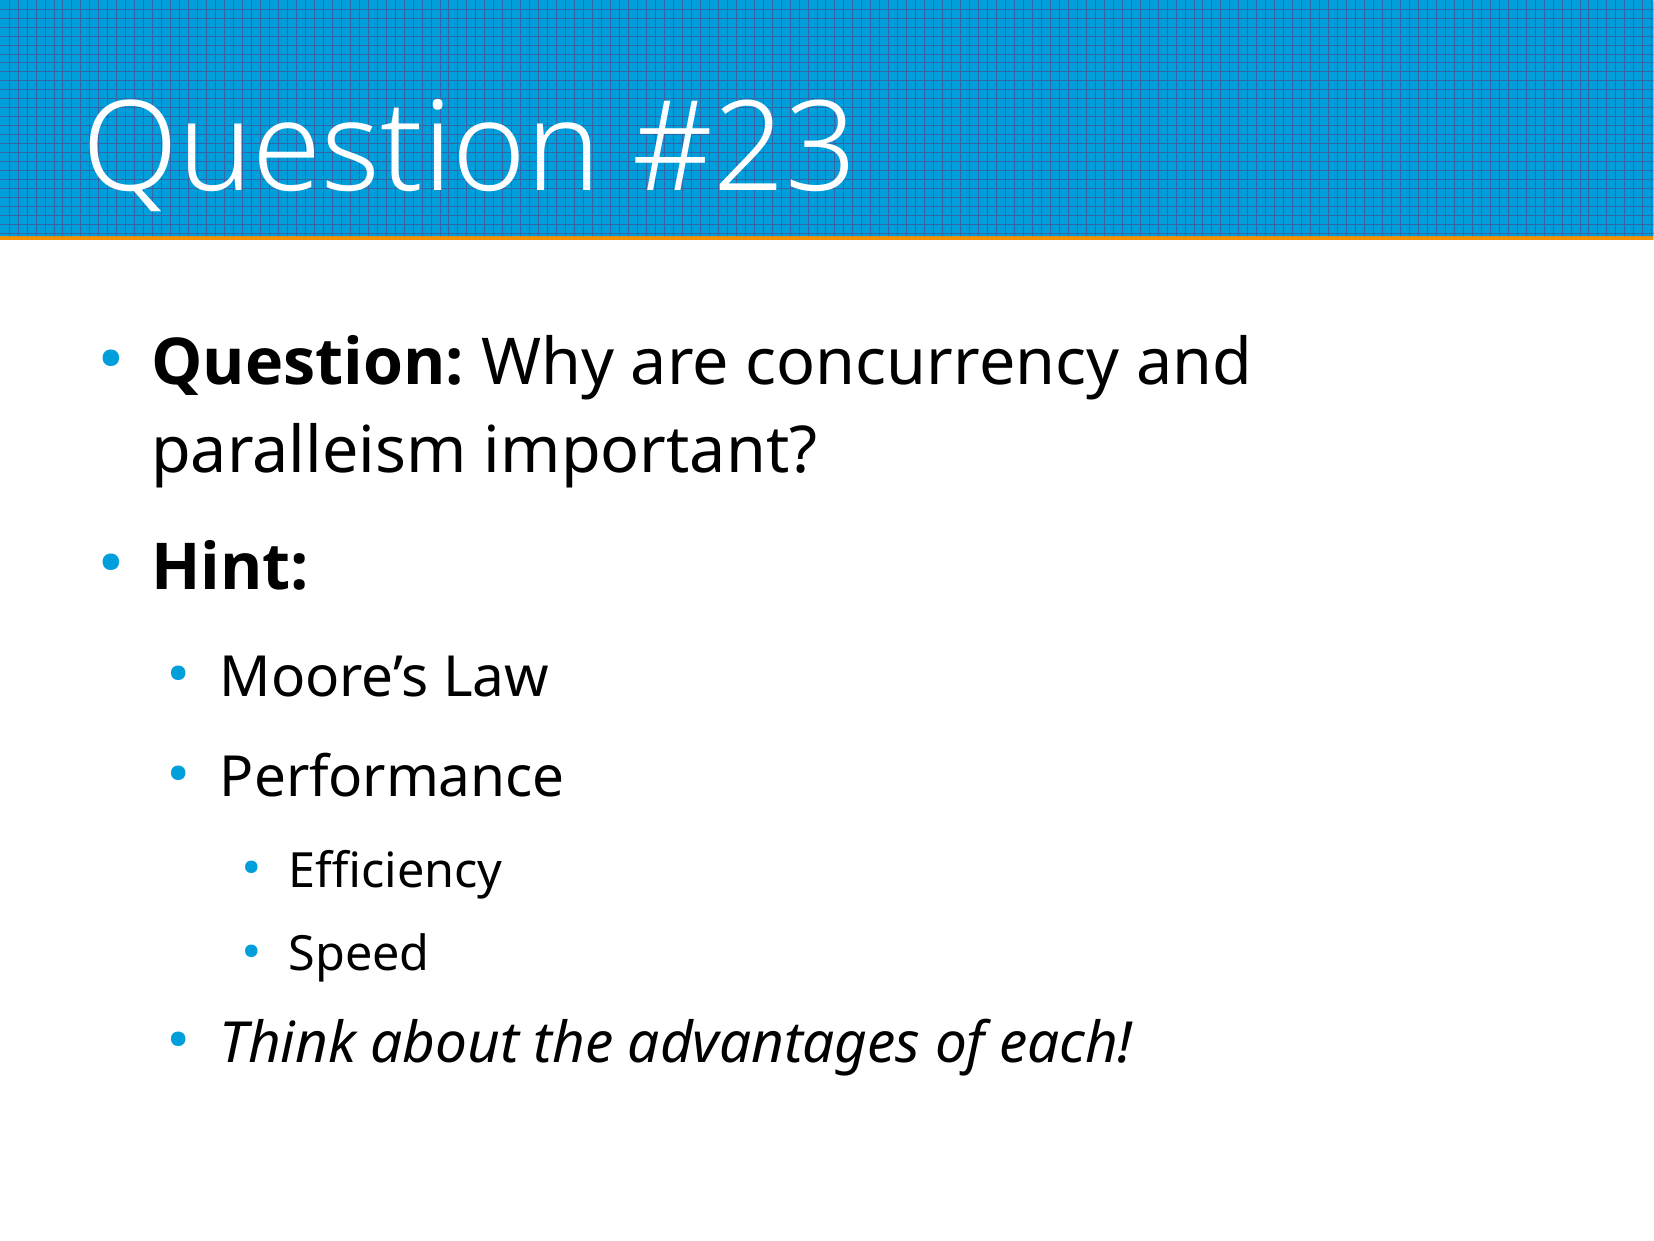

# Question #23
Question: Why are concurrency and paralleism important?
Hint:
Moore’s Law
Performance
Efficiency
Speed
Think about the advantages of each!